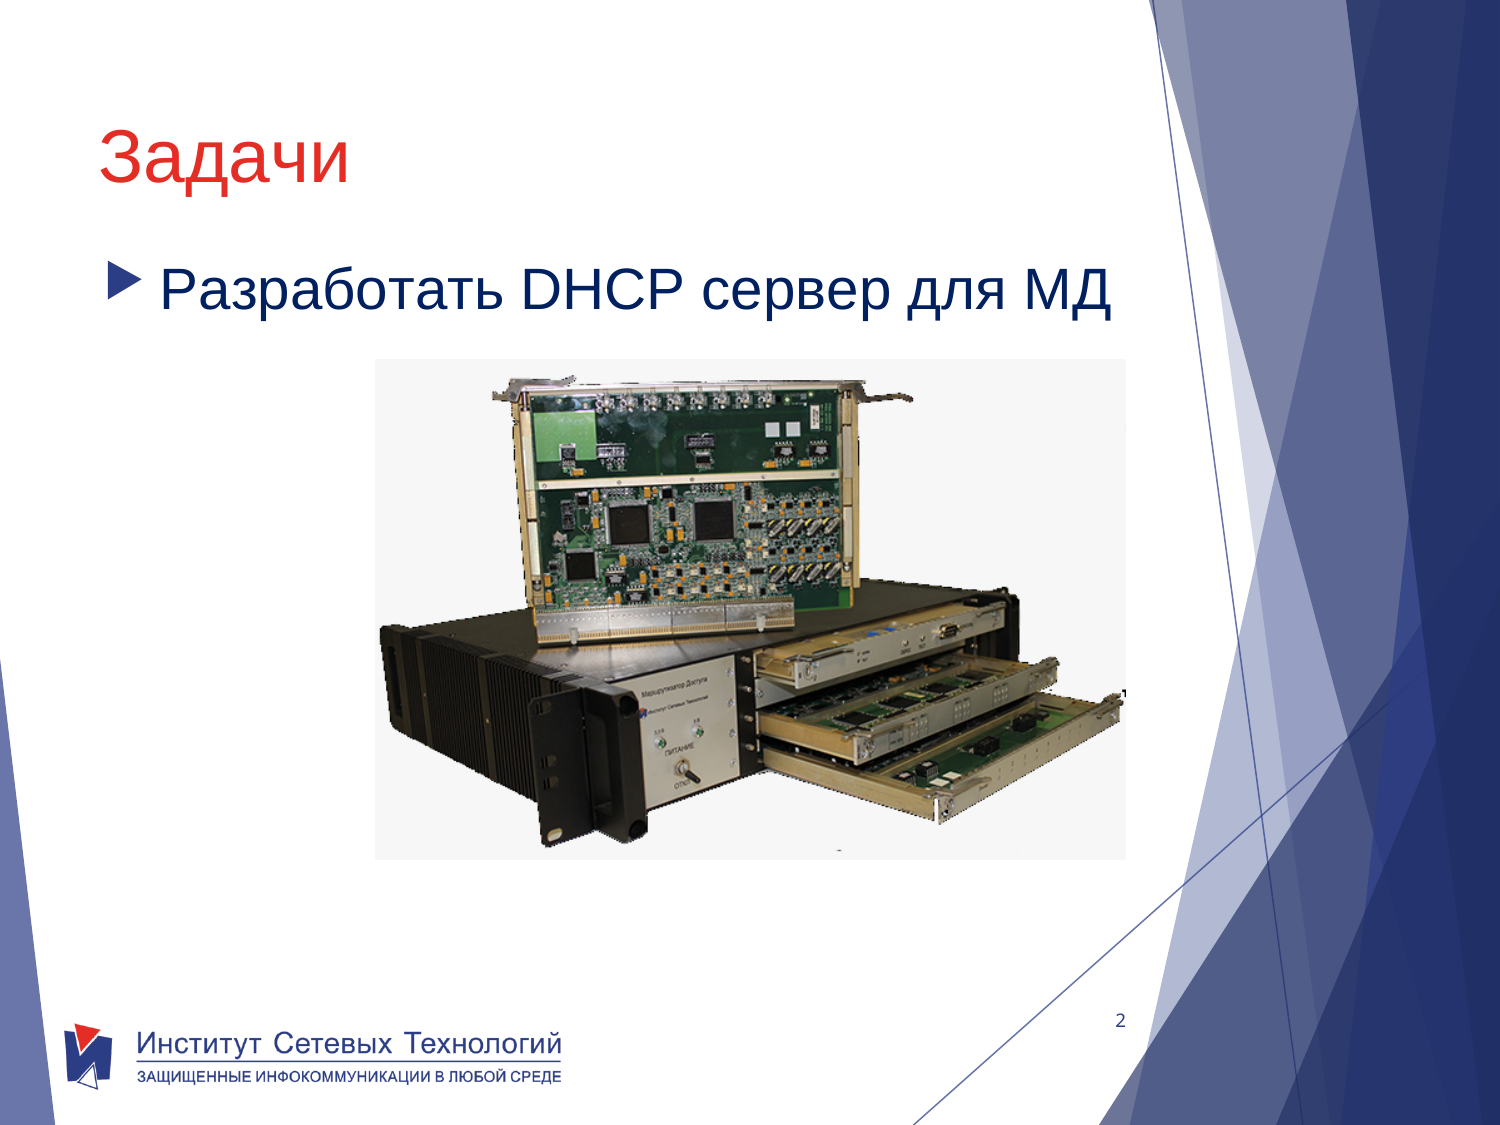

# Задачи
Разработать DHCP сервер для МД